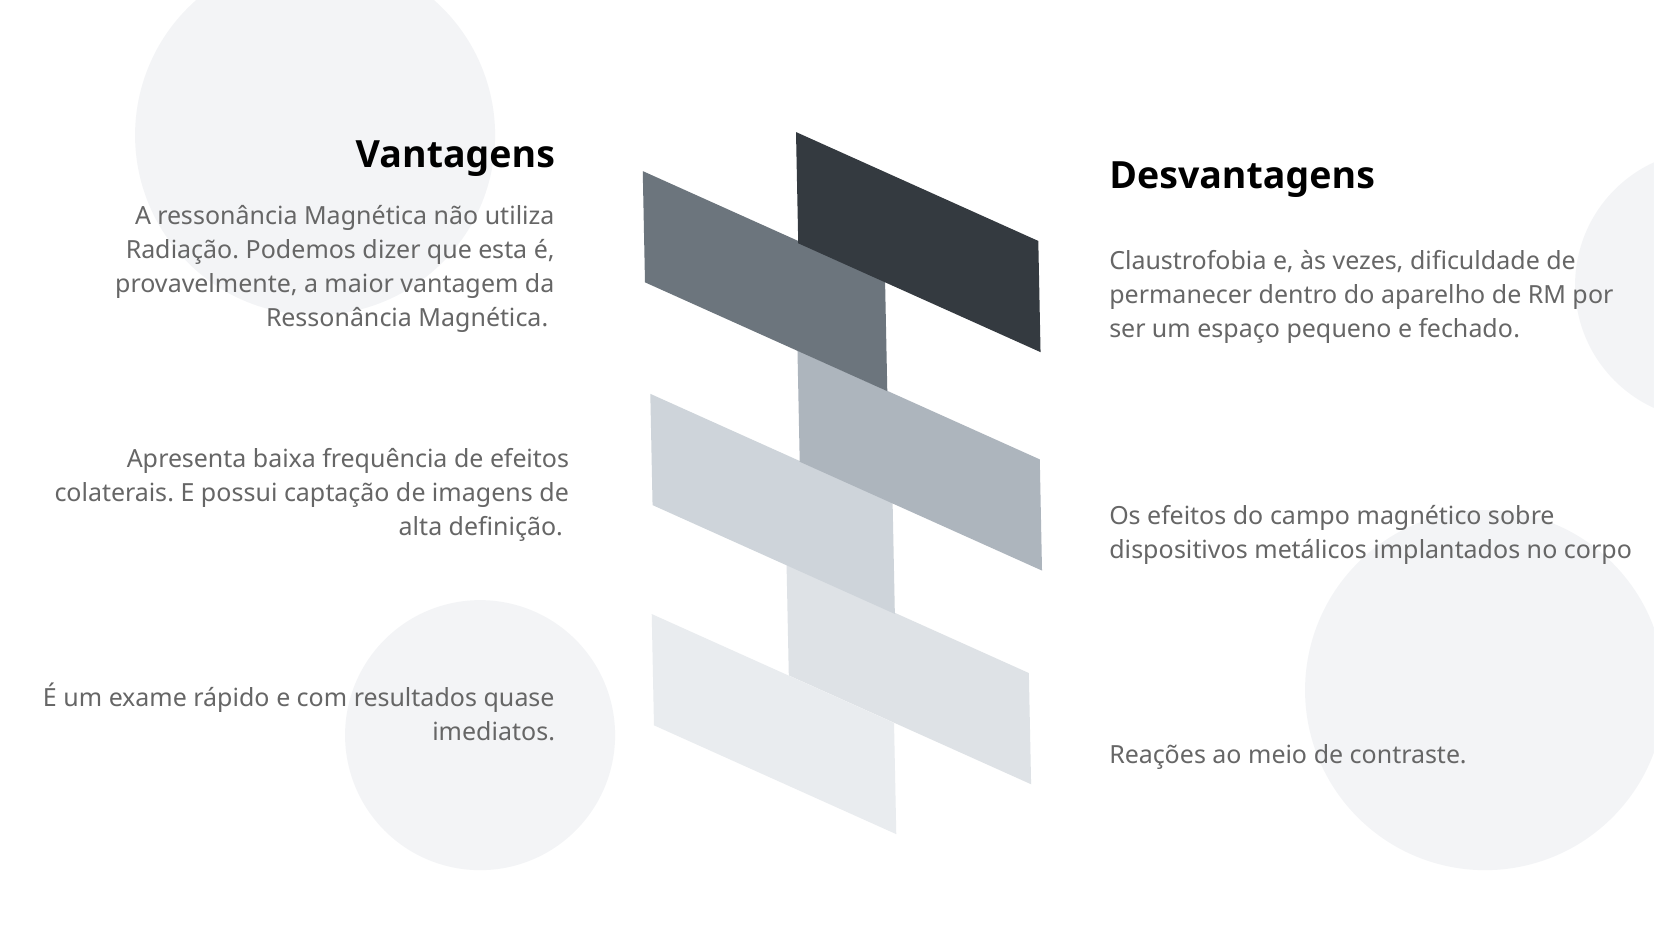

Vantagens
Desvantagens
A ressonância Magnética não utiliza Radiação. Podemos dizer que esta é, provavelmente, a maior vantagem da Ressonância Magnética.
Claustrofobia e, às vezes, dificuldade de permanecer dentro do aparelho de RM por ser um espaço pequeno e fechado.
Apresenta baixa frequência de efeitos colaterais. E possui captação de imagens de alta definição.
Os efeitos do campo magnético sobre dispositivos metálicos implantados no corpo
É um exame rápido e com resultados quase imediatos.
Reações ao meio de contraste.